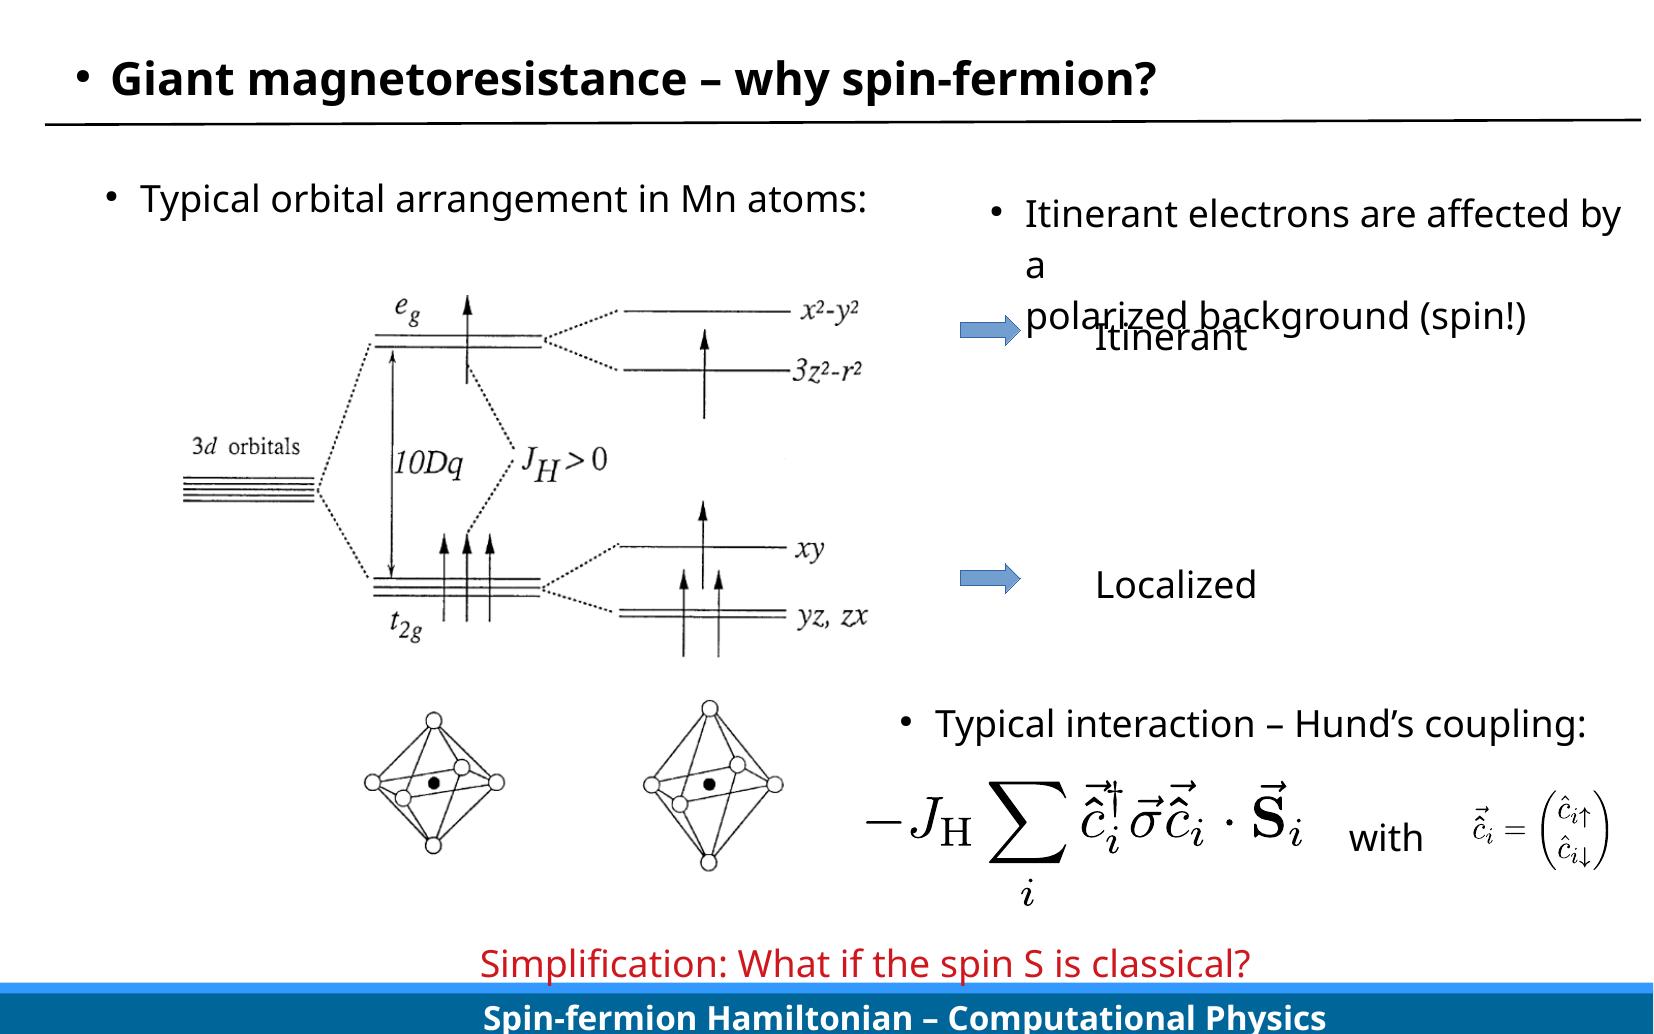

Giant magnetoresistance – why spin-fermion?
Typical orbital arrangement in Mn atoms:
Itinerant electrons are affected by a
polarized background (spin!)
Itinerant
Localized
Typical interaction – Hund’s coupling:
with
Simplification: What if the spin S is classical?